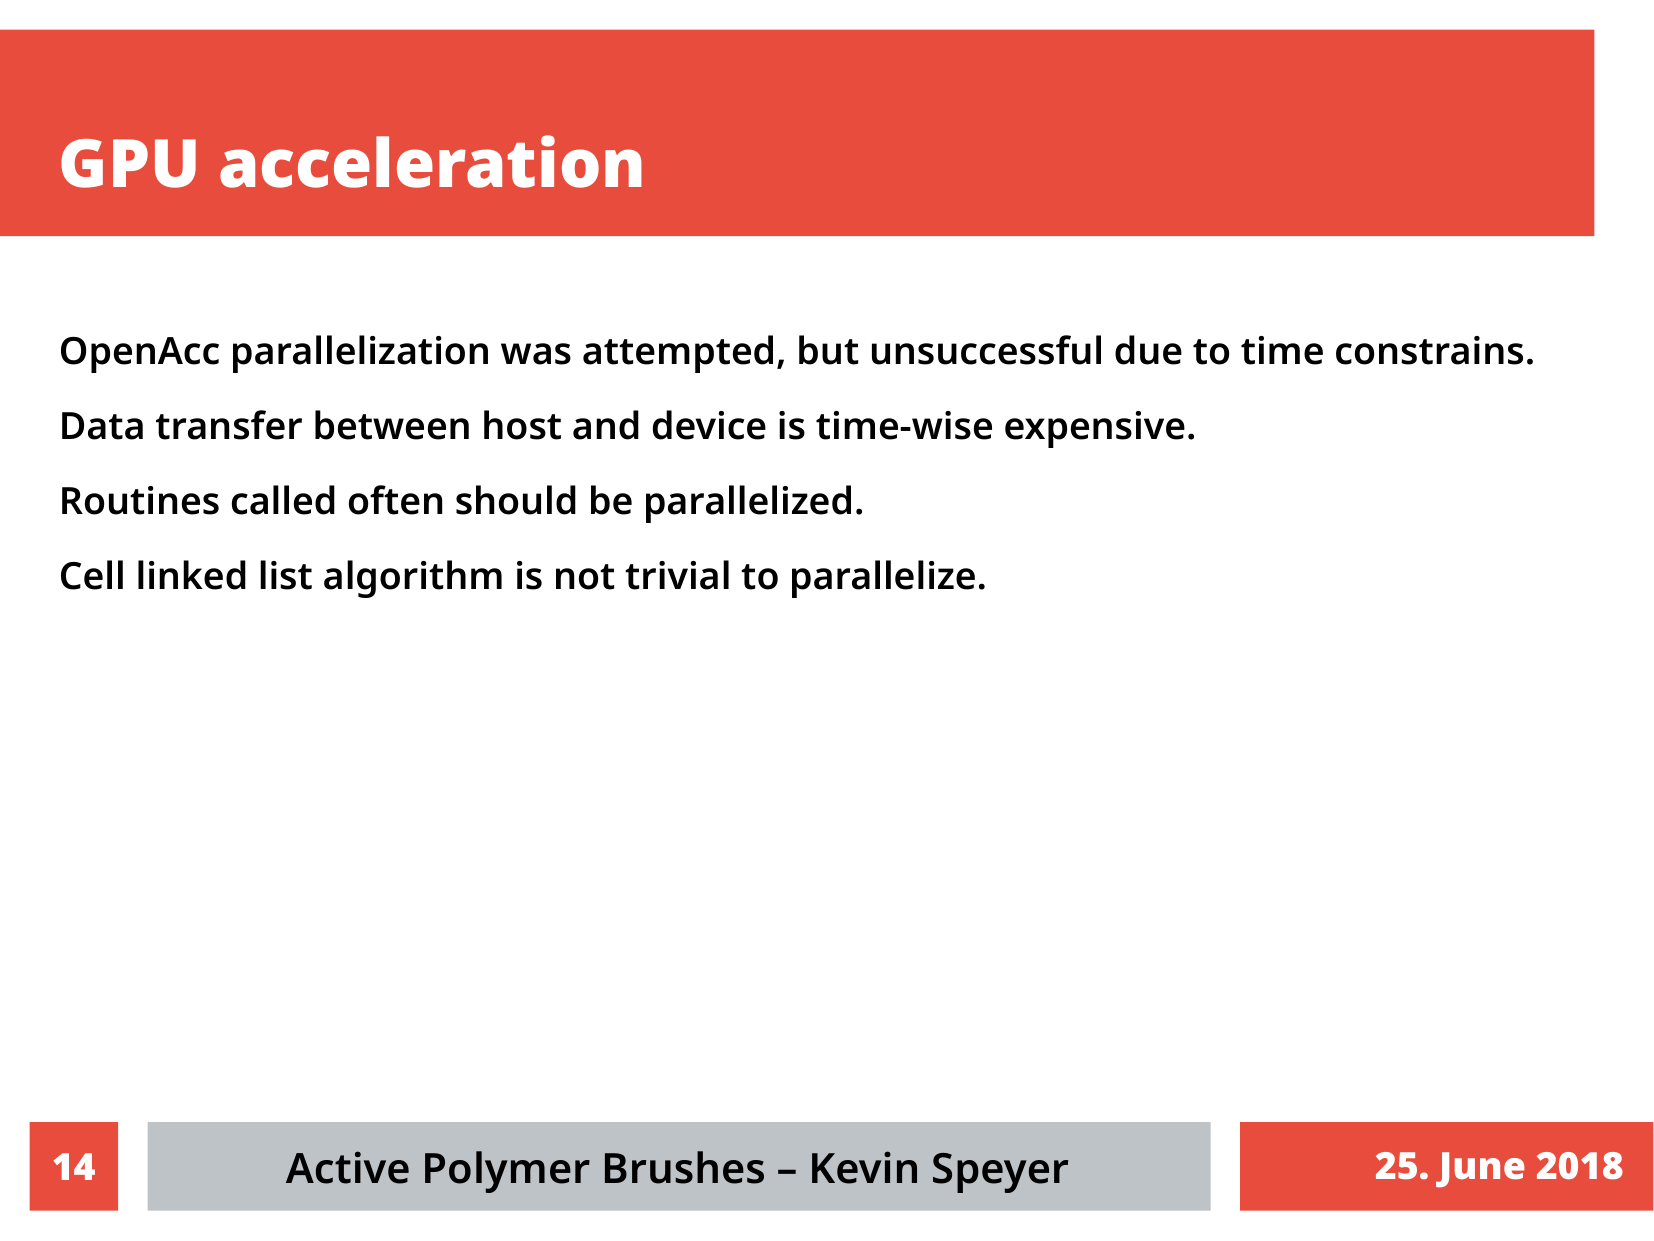

# GPU acceleration
OpenAcc parallelization was attempted, but unsuccessful due to time constrains.
Data transfer between host and device is time-wise expensive.
Routines called often should be parallelized.
Cell linked list algorithm is not trivial to parallelize.
14
25. June 2018
Active Polymer Brushes – Kevin Speyer